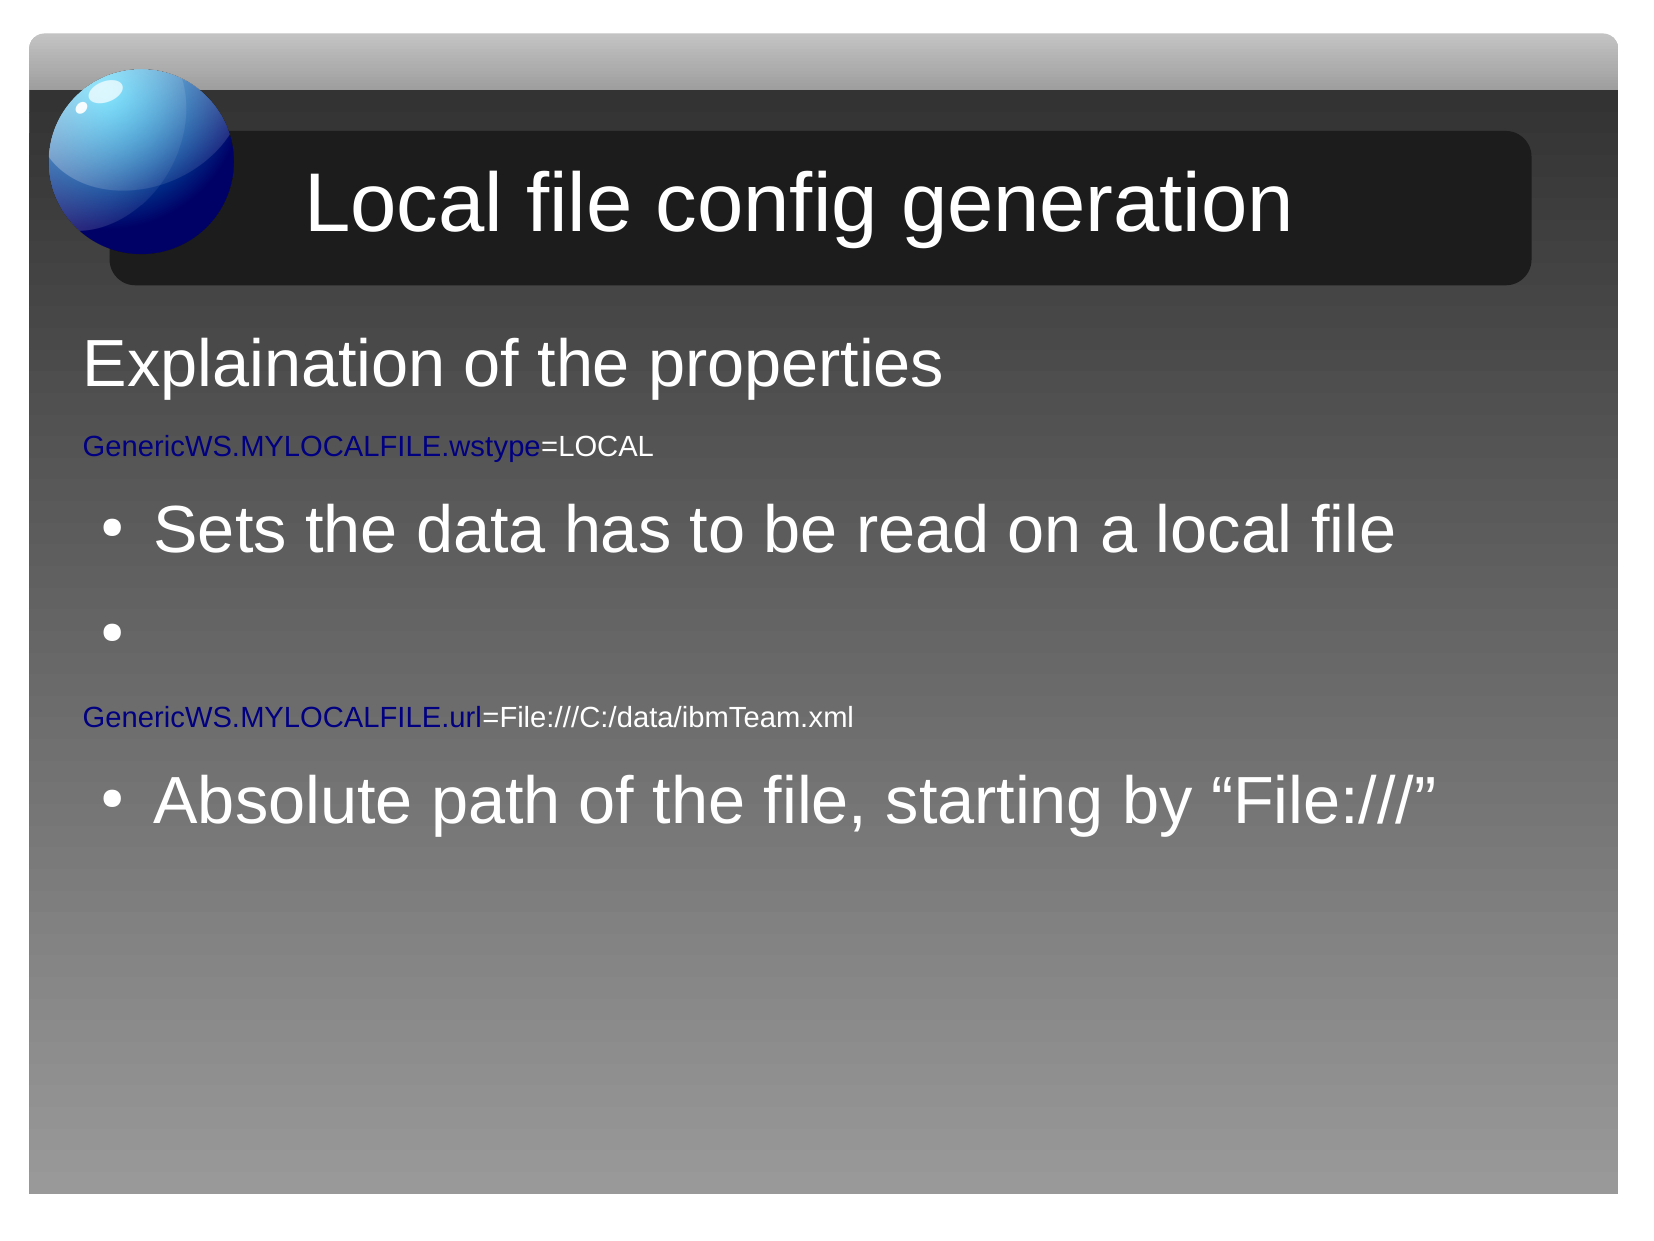

# Local file config generation
Explaination of the properties
GenericWS.MYLOCALFILE.wstype=LOCAL
Sets the data has to be read on a local file
GenericWS.MYLOCALFILE.url=File:///C:/data/ibmTeam.xml
Absolute path of the file, starting by “File:///”